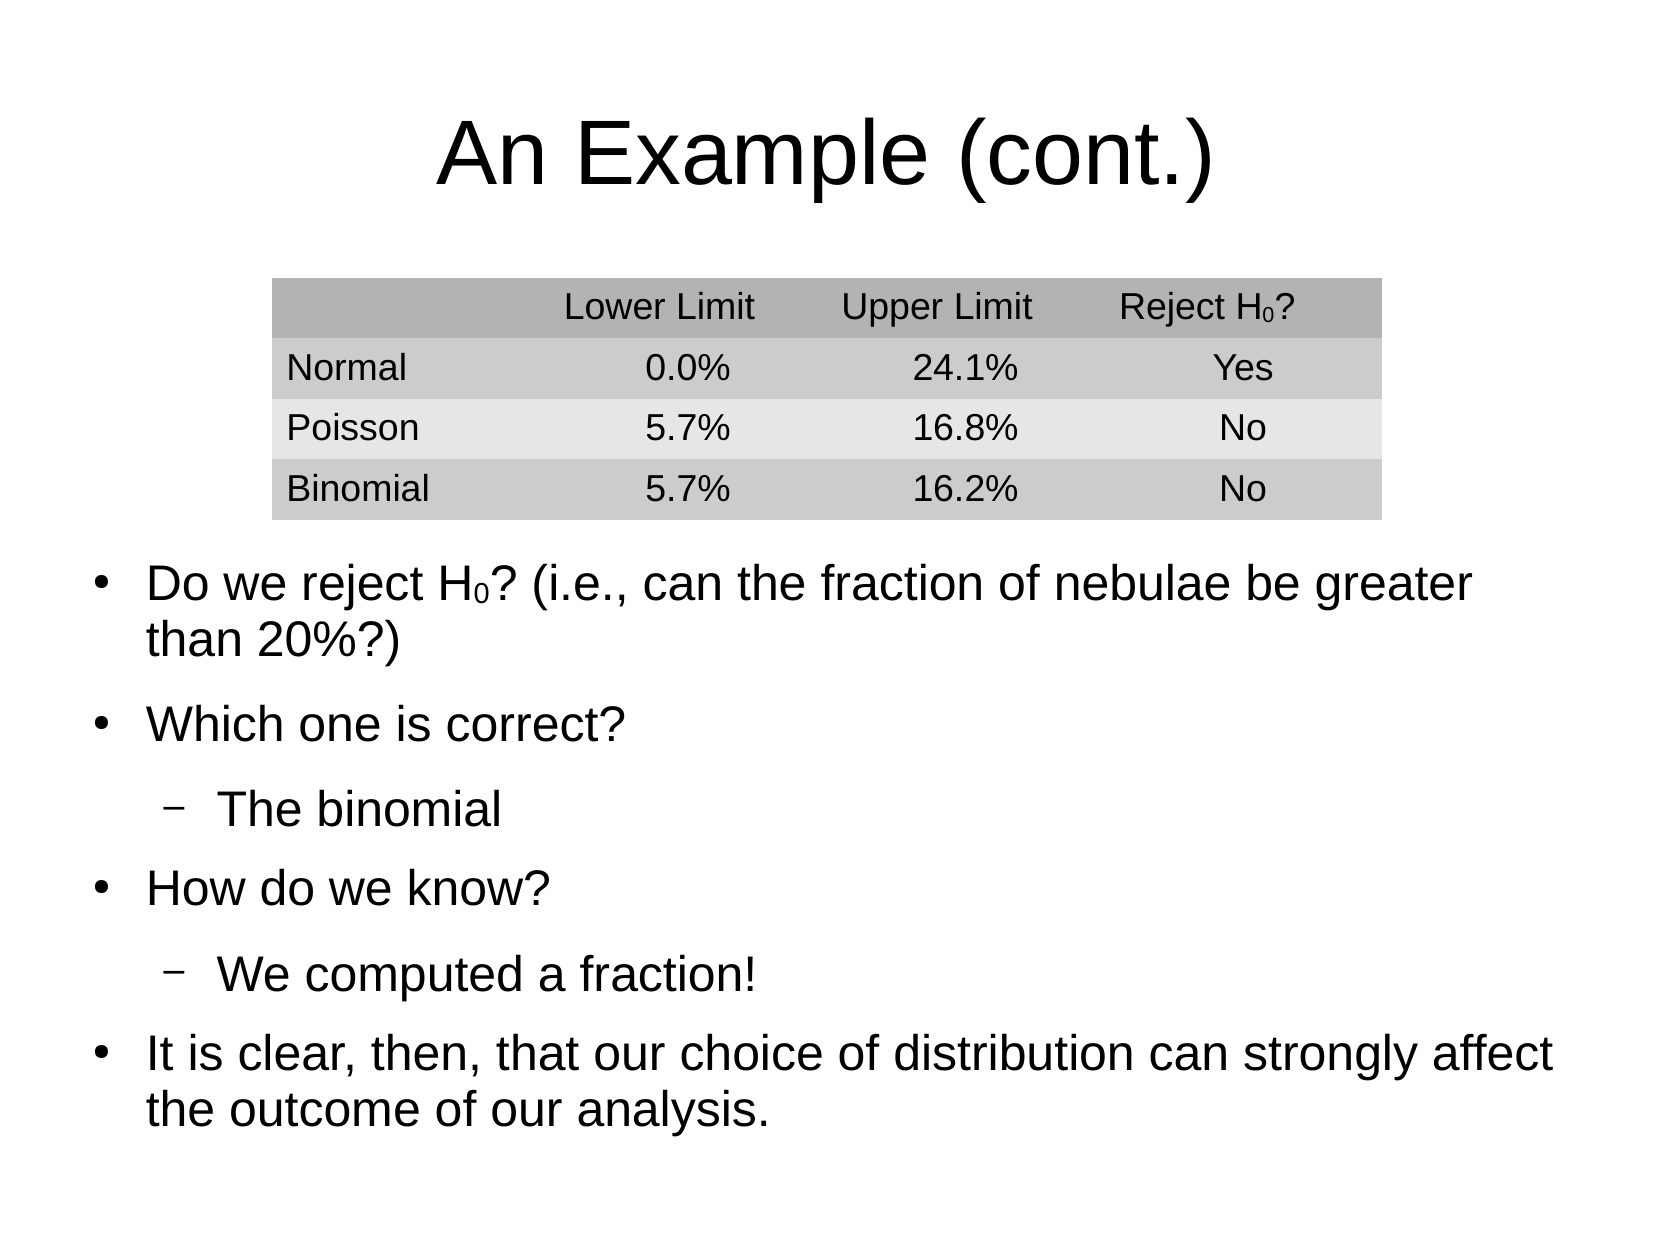

# An Example (cont.)
| | Lower Limit | Upper Limit | Reject H0? |
| --- | --- | --- | --- |
| Normal | 0.0% | 24.1% | Yes |
| Poisson | 5.7% | 16.8% | No |
| Binomial | 5.7% | 16.2% | No |
Do we reject H0? (i.e., can the fraction of nebulae be greater than 20%?)
Which one is correct?
The binomial
How do we know?
We computed a fraction!
It is clear, then, that our choice of distribution can strongly affect the outcome of our analysis.